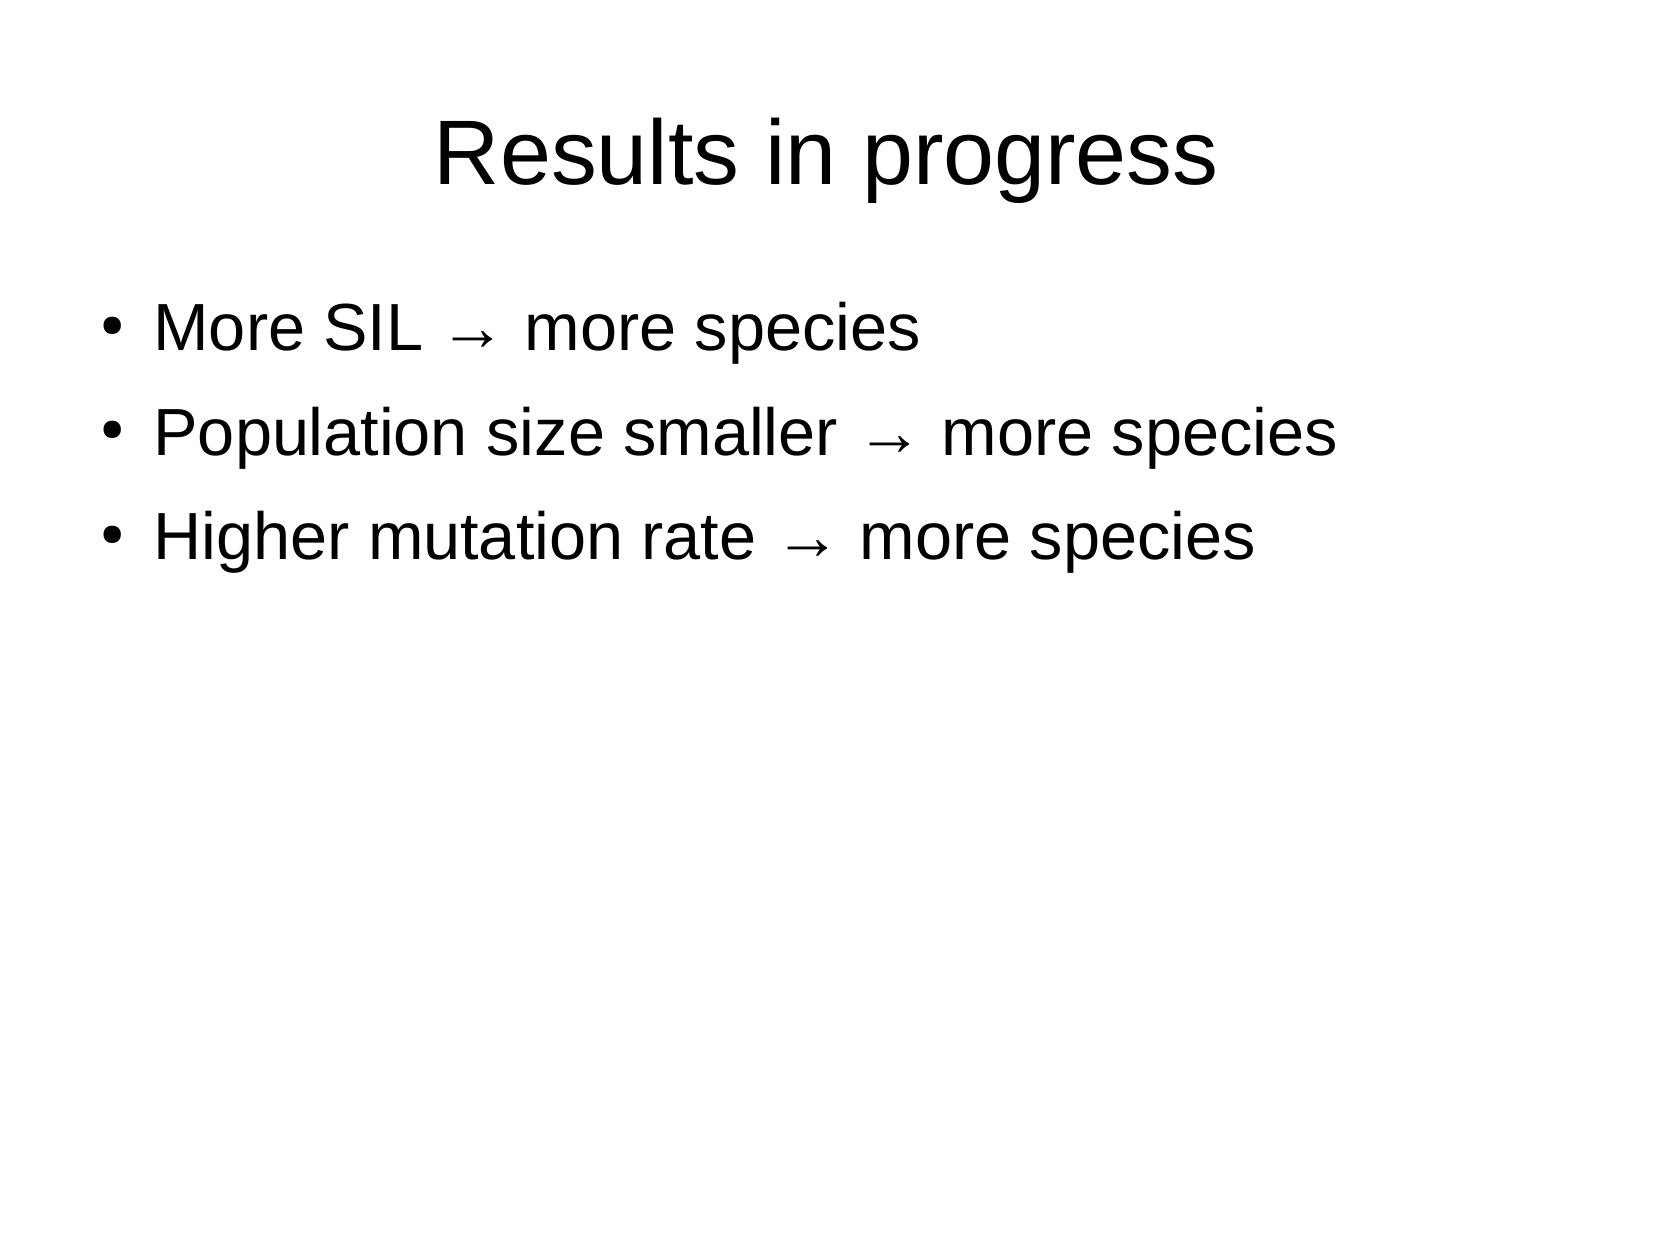

# Results in progress
More SIL → more species
Population size smaller → more species
Higher mutation rate → more species